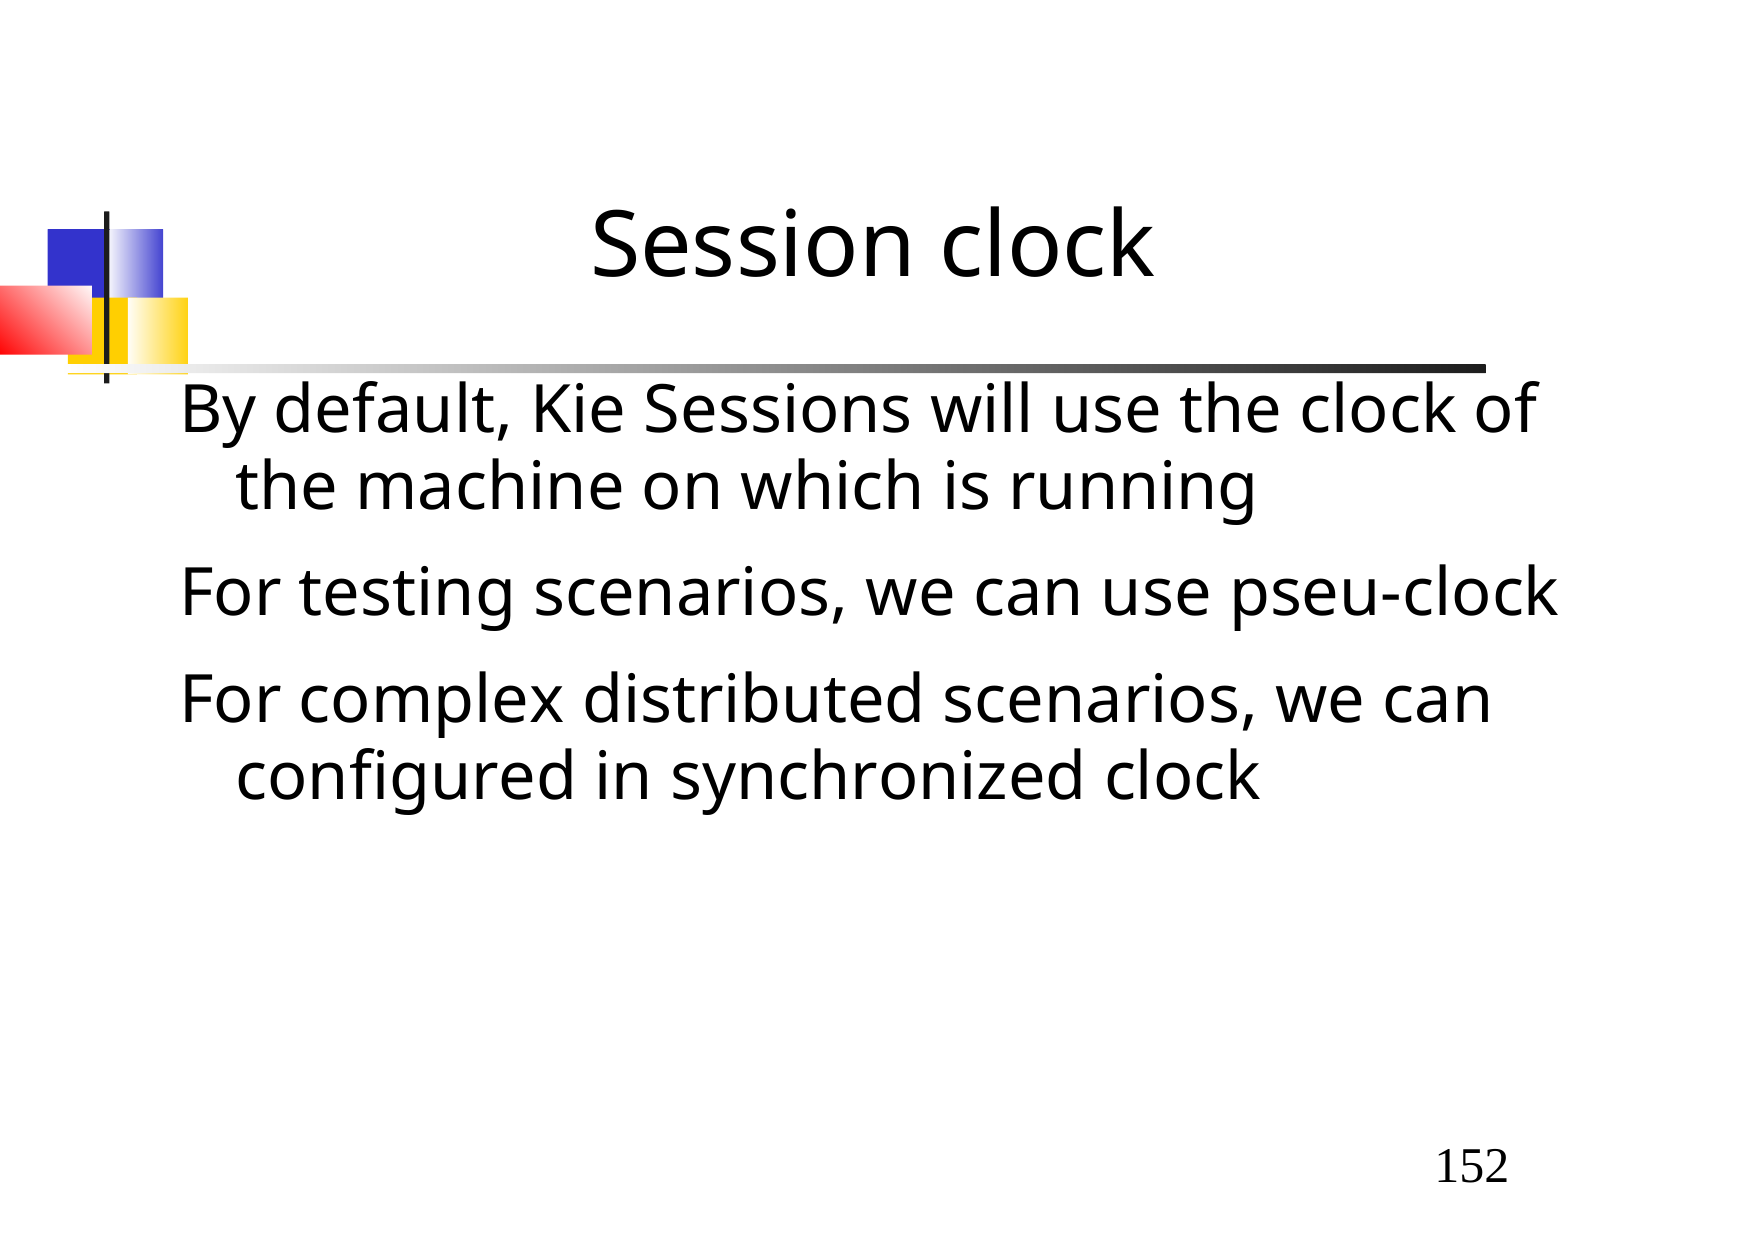

# Session clock
By default, Kie Sessions will use the clock of the machine on which is running
For testing scenarios, we can use pseu-clock
For complex distributed scenarios, we can configured in synchronized clock